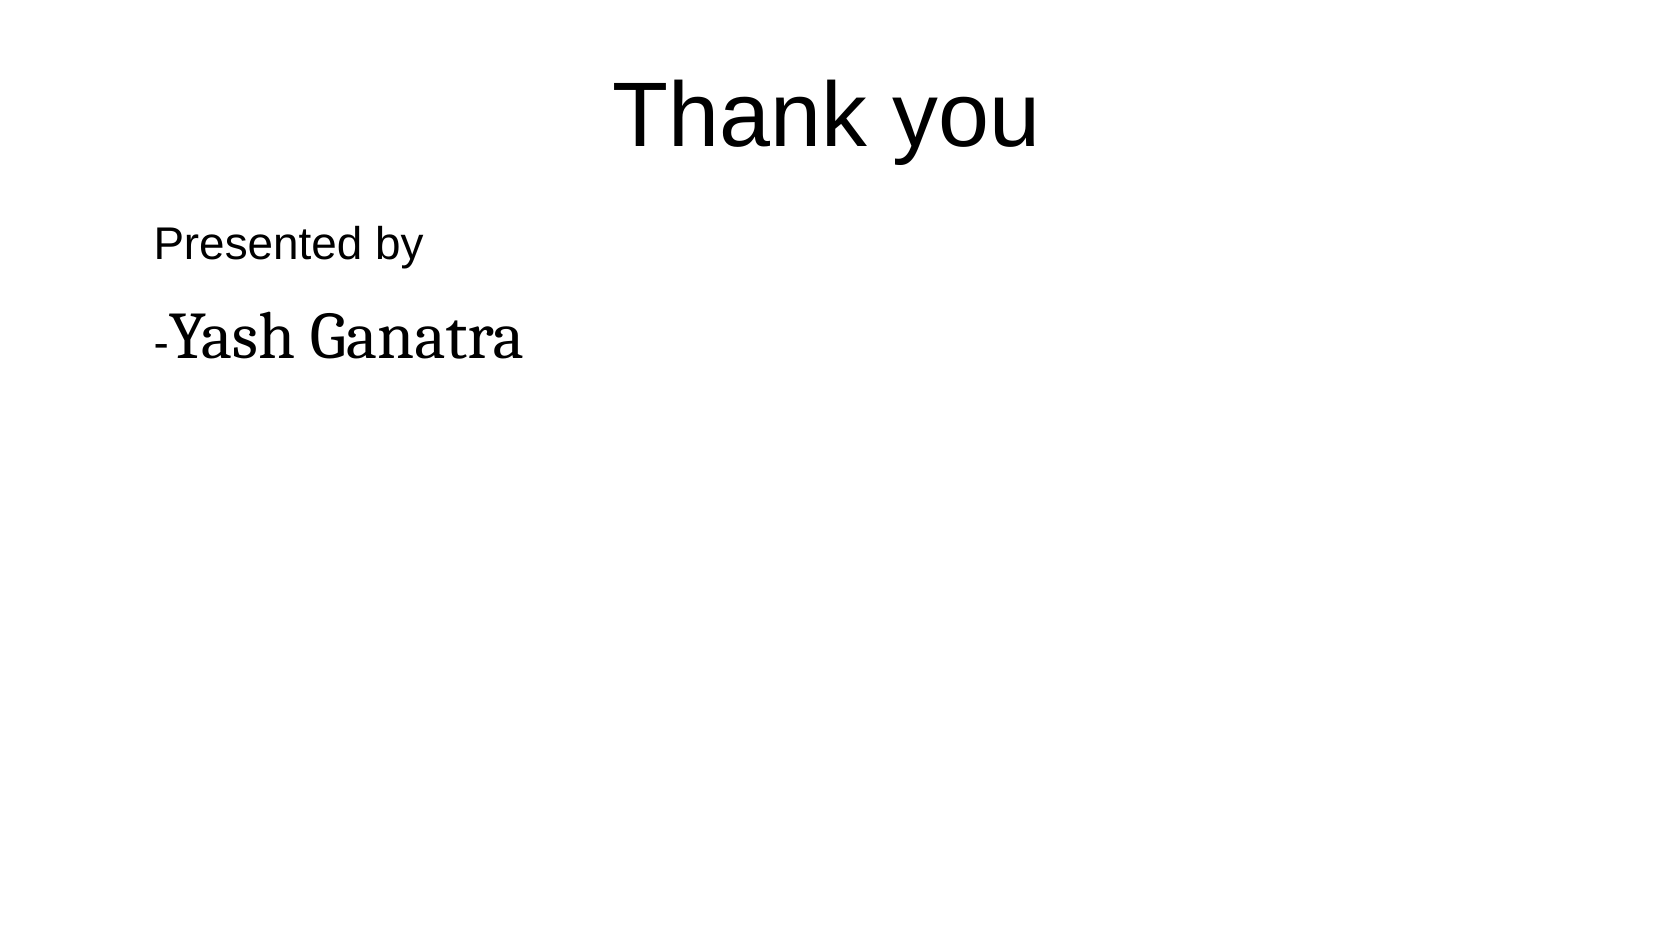

# Thank you
Presented by
-Yash Ganatra